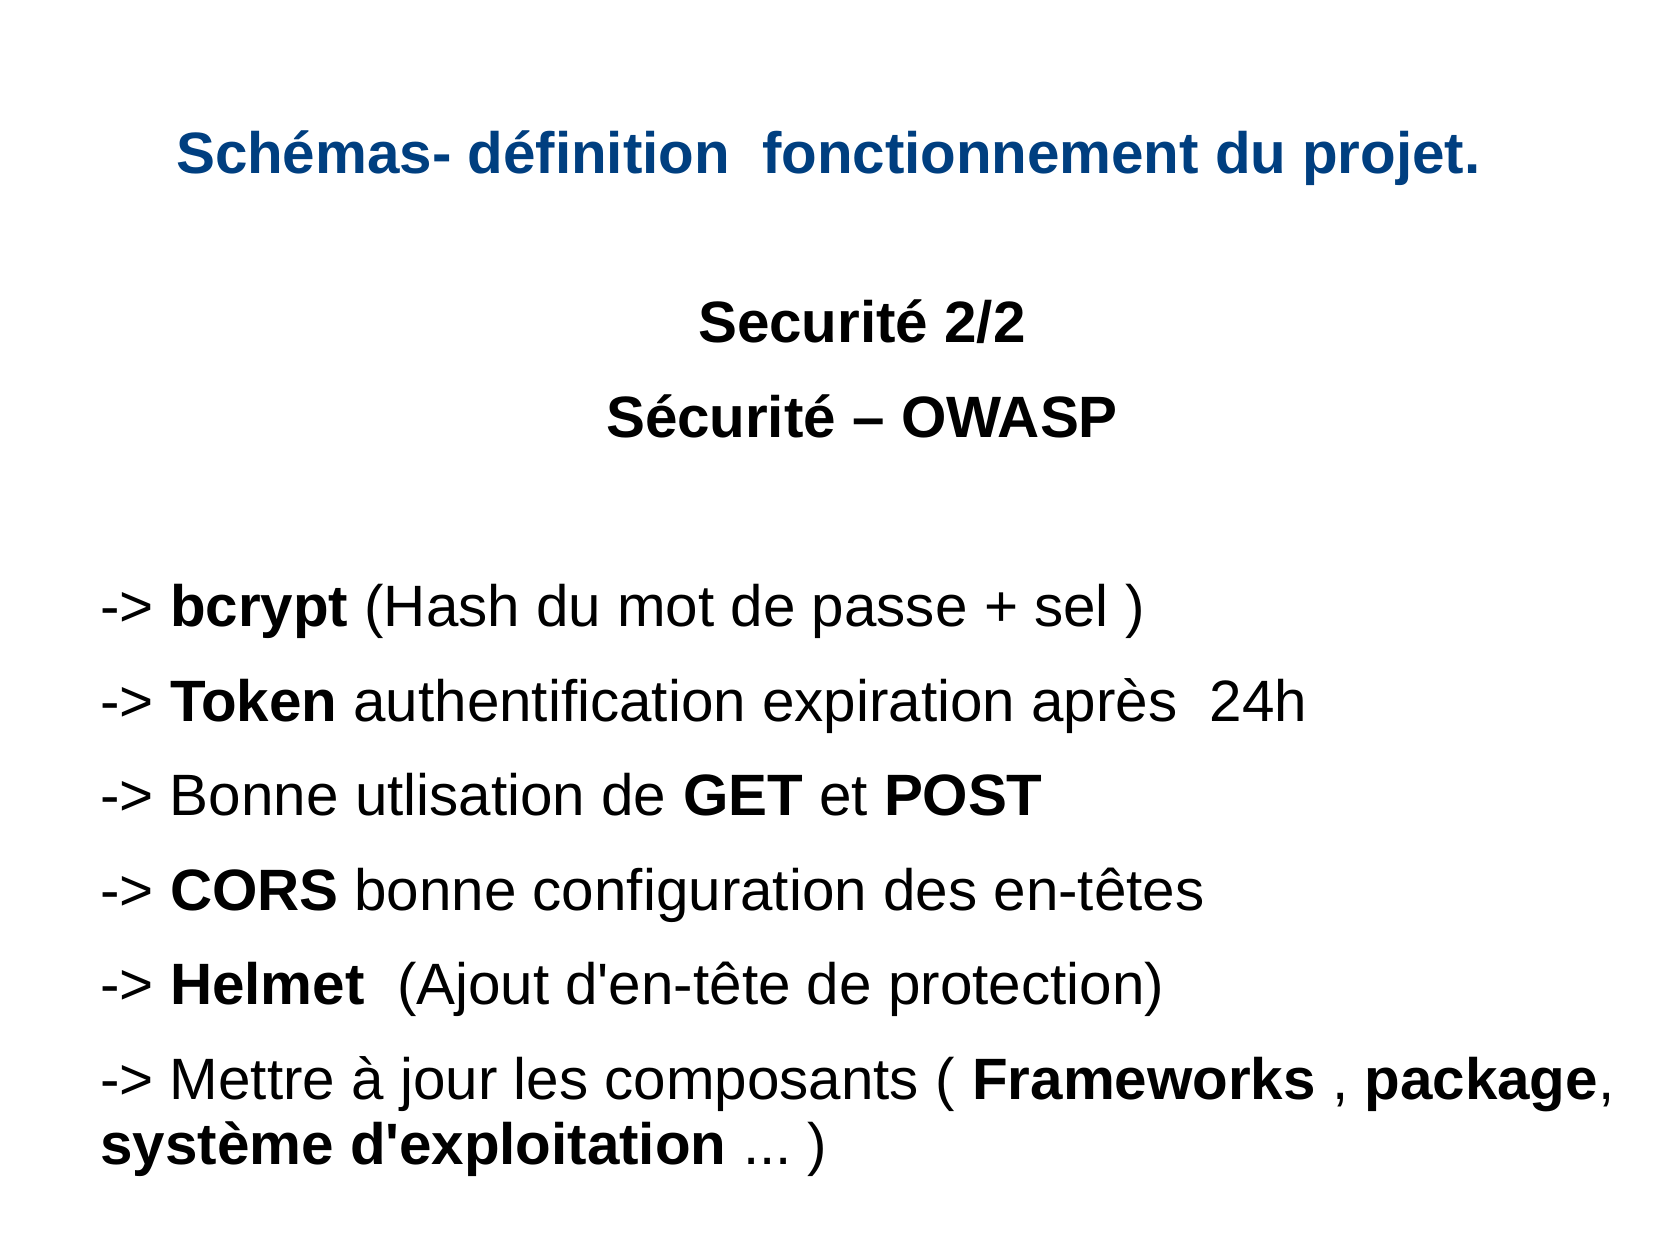

# Schémas- définition fonctionnement du projet.
Securité 2/2
Sécurité – OWASP
-> bcrypt (Hash du mot de passe + sel )
-> Token authentification expiration après 24h
-> Bonne utlisation de GET et POST
-> CORS bonne configuration des en-têtes
-> Helmet (Ajout d'en-tête de protection)
-> Mettre à jour les composants ( Frameworks , package, système d'exploitation ... )